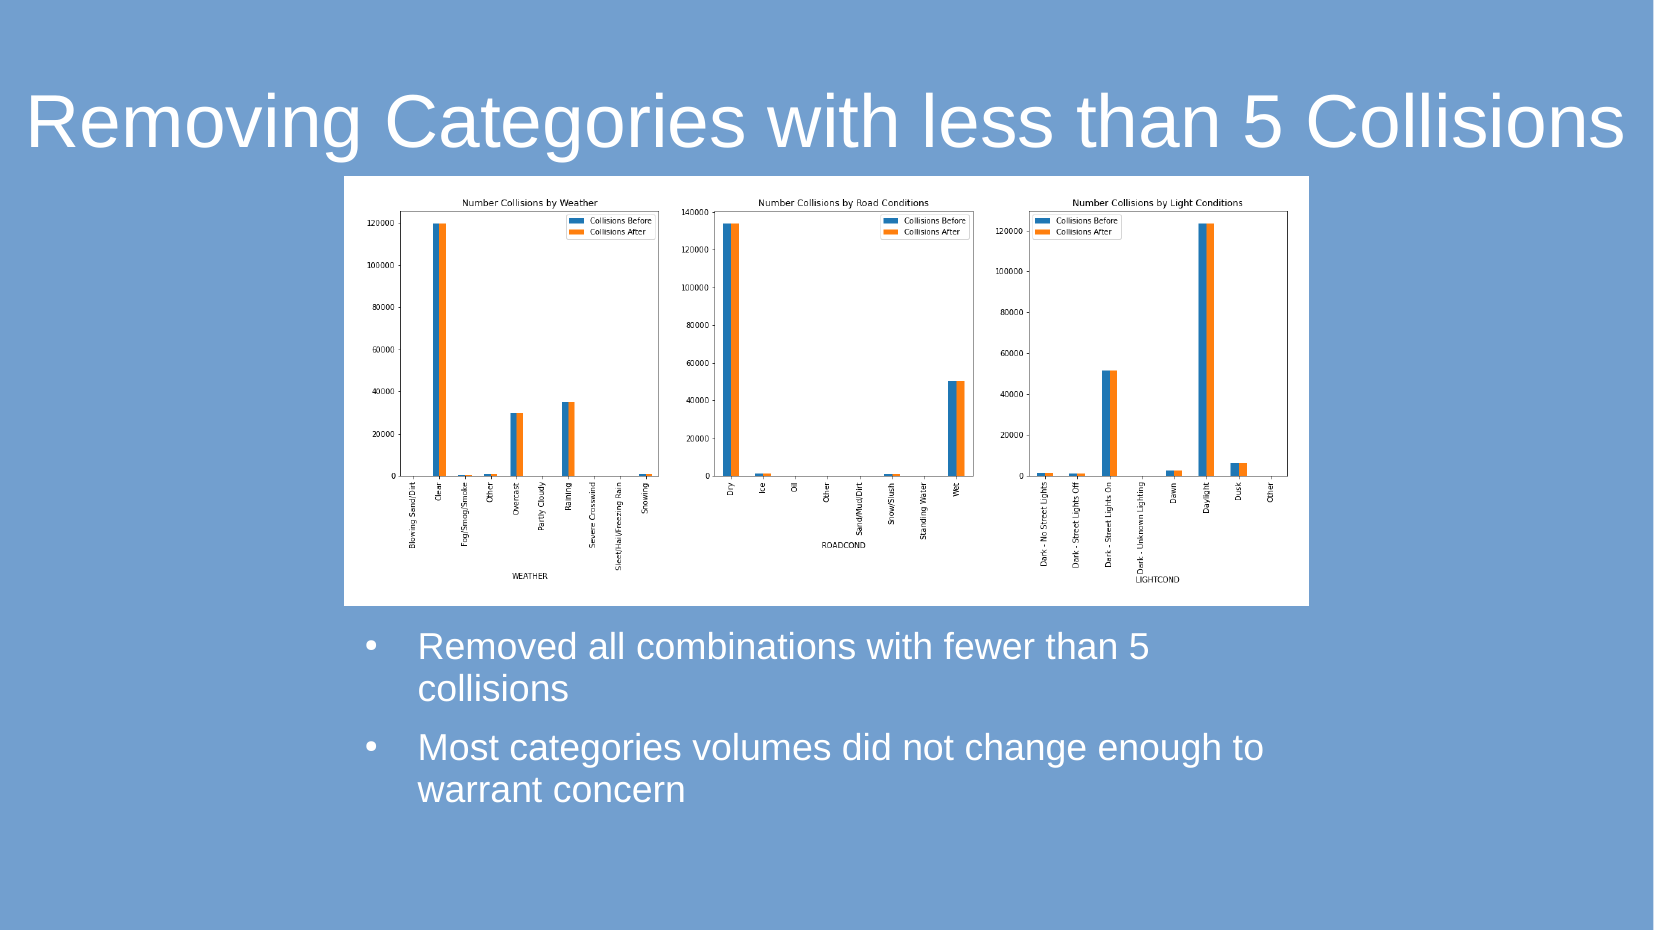

# Removing Categories with less than 5 Collisions
Removed all combinations with fewer than 5 collisions
Most categories volumes did not change enough to warrant concern